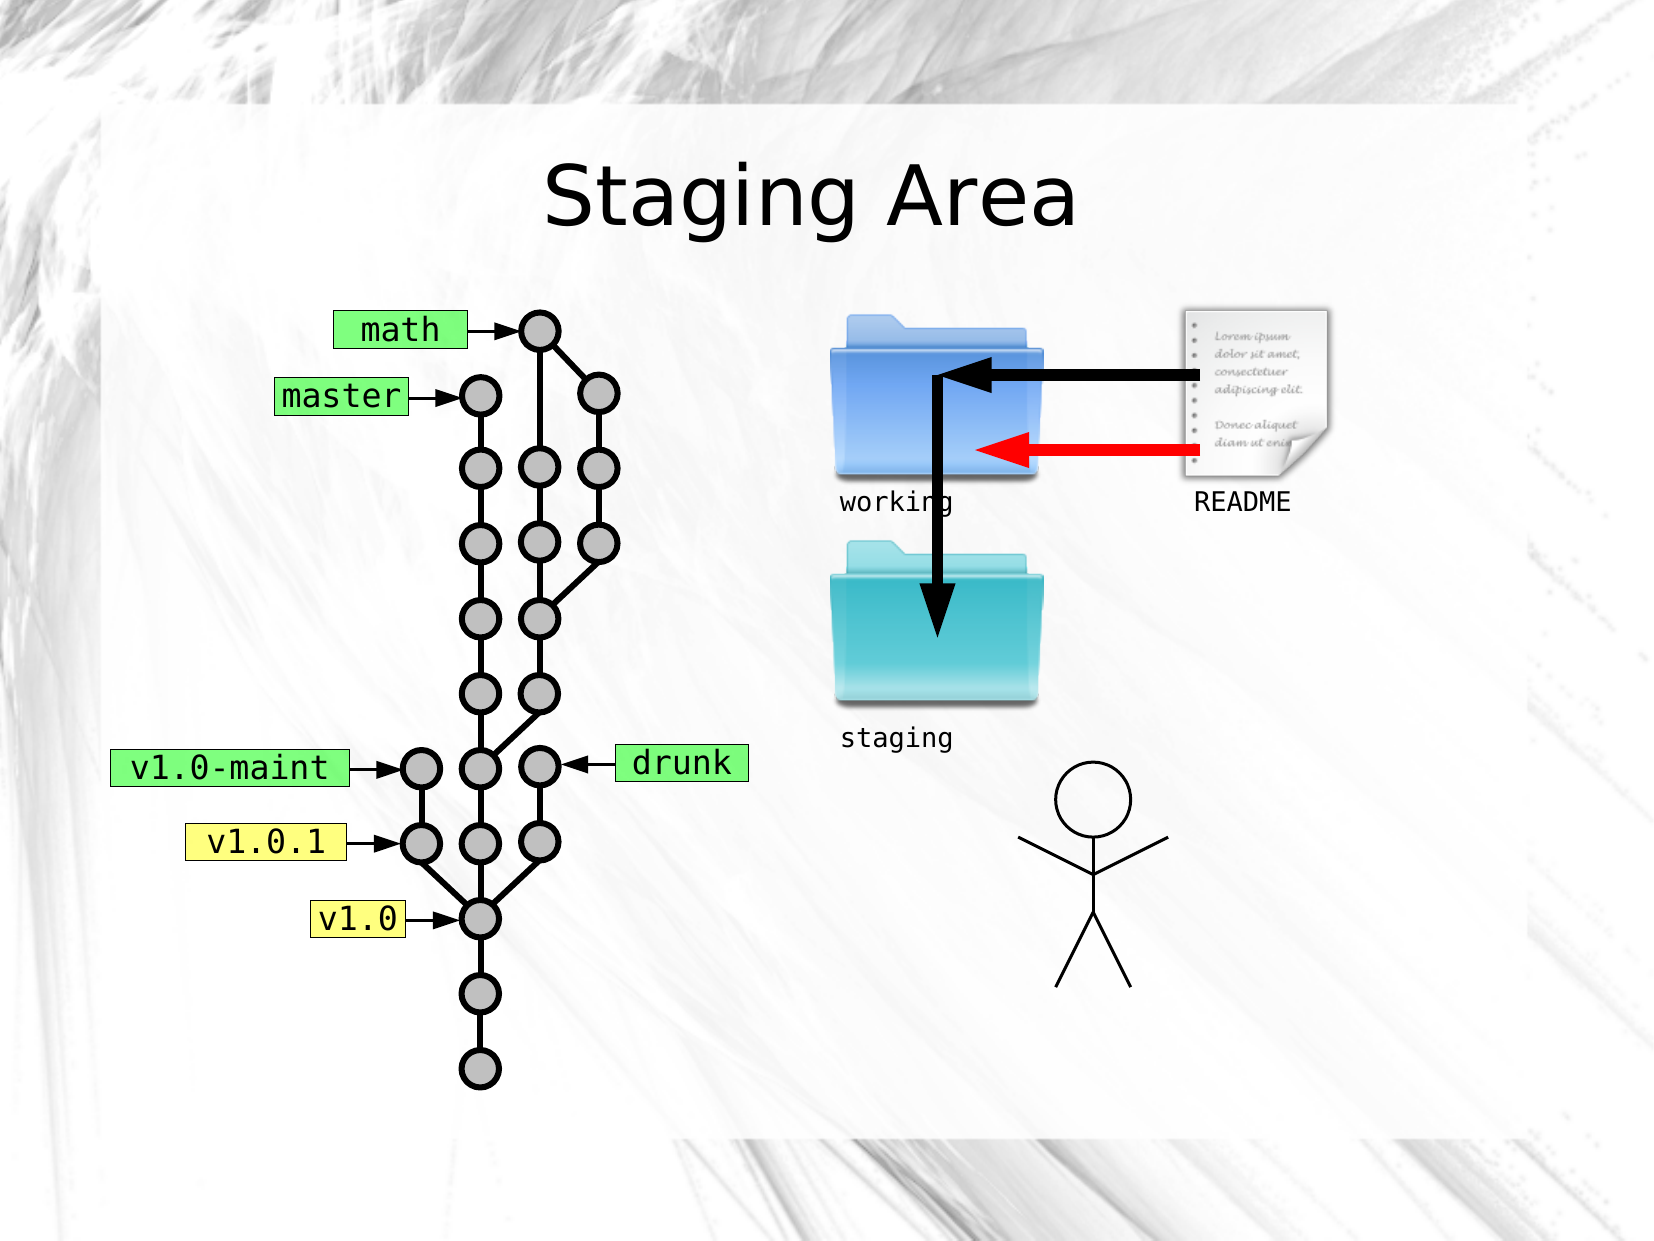

# Staging Area
working
README
math
master
staging
drunk
v1.0-maint
v1.0.1
v1.0